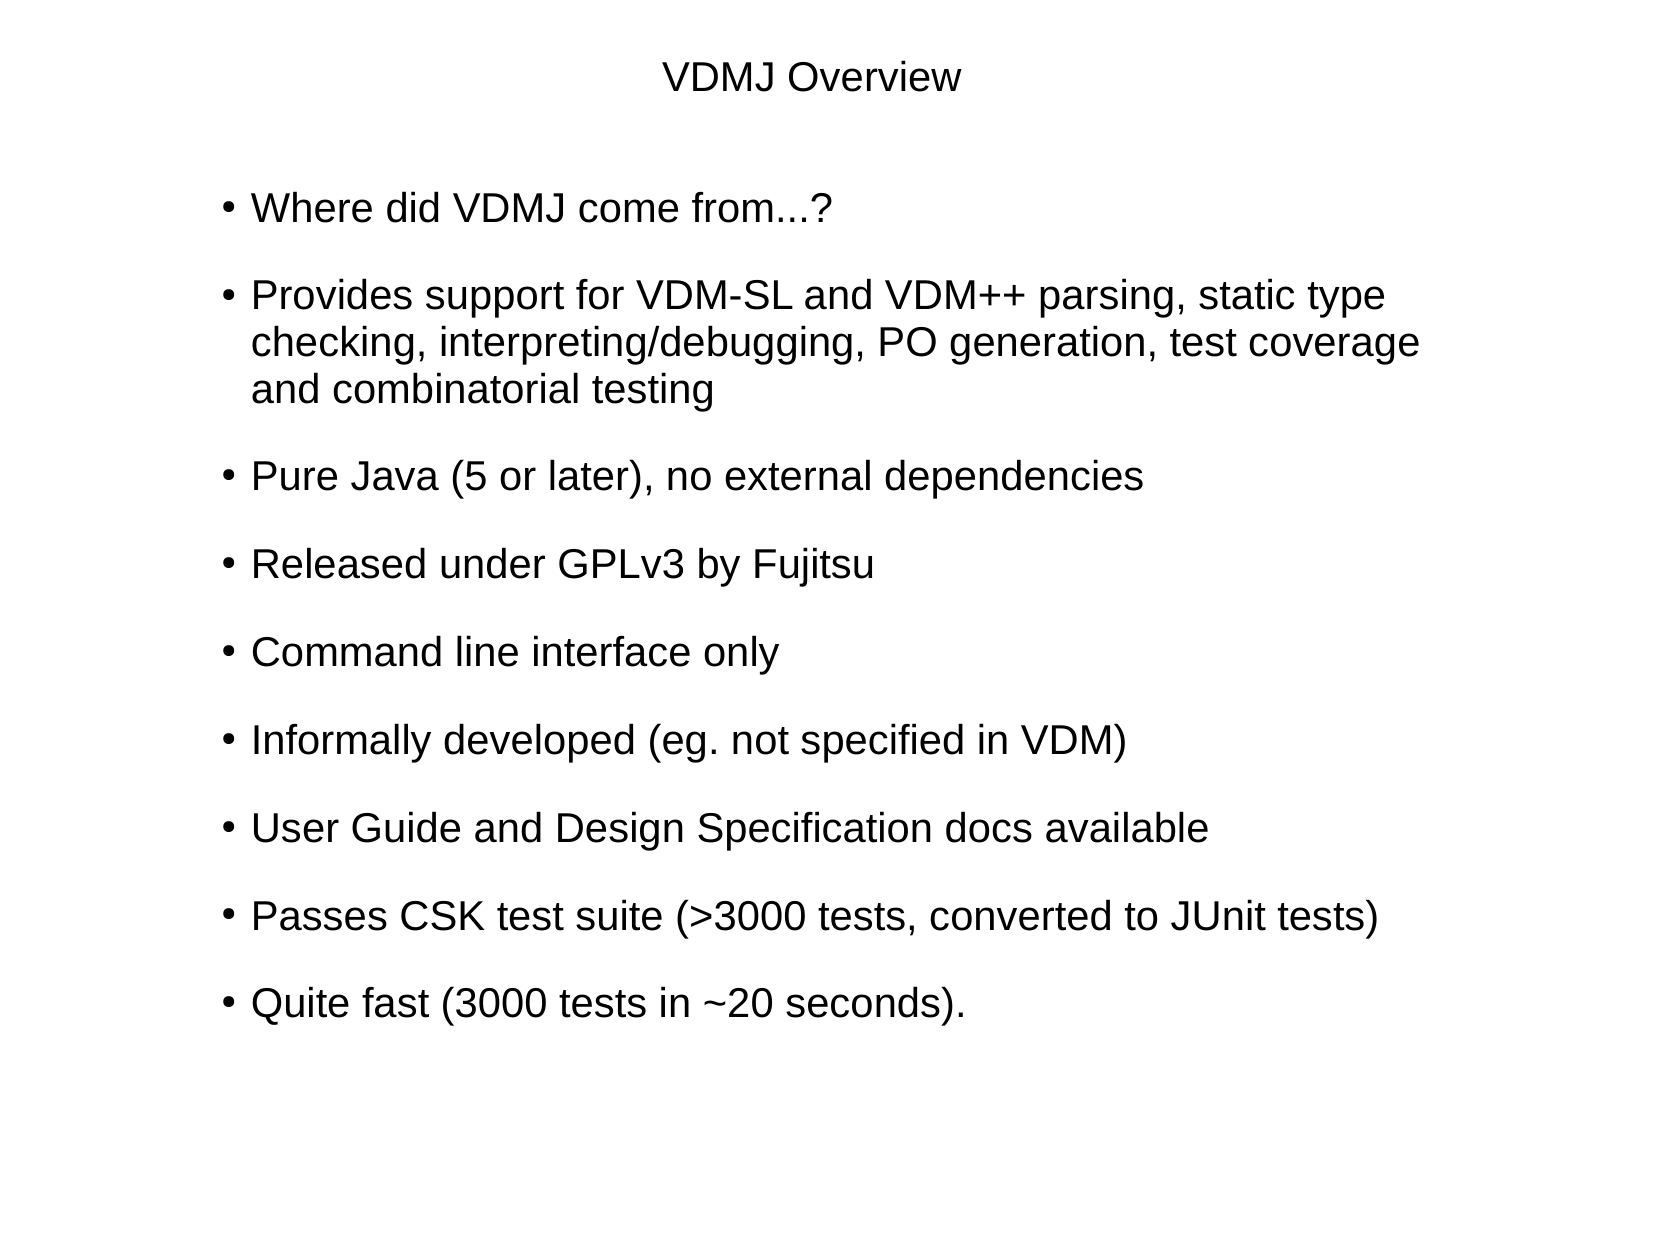

VDMJ Overview
Where did VDMJ come from...?
Provides support for VDM-SL and VDM++ parsing, static type checking, interpreting/debugging, PO generation, test coverage and combinatorial testing
Pure Java (5 or later), no external dependencies
Released under GPLv3 by Fujitsu
Command line interface only
Informally developed (eg. not specified in VDM)
User Guide and Design Specification docs available
Passes CSK test suite (>3000 tests, converted to JUnit tests)
Quite fast (3000 tests in ~20 seconds).